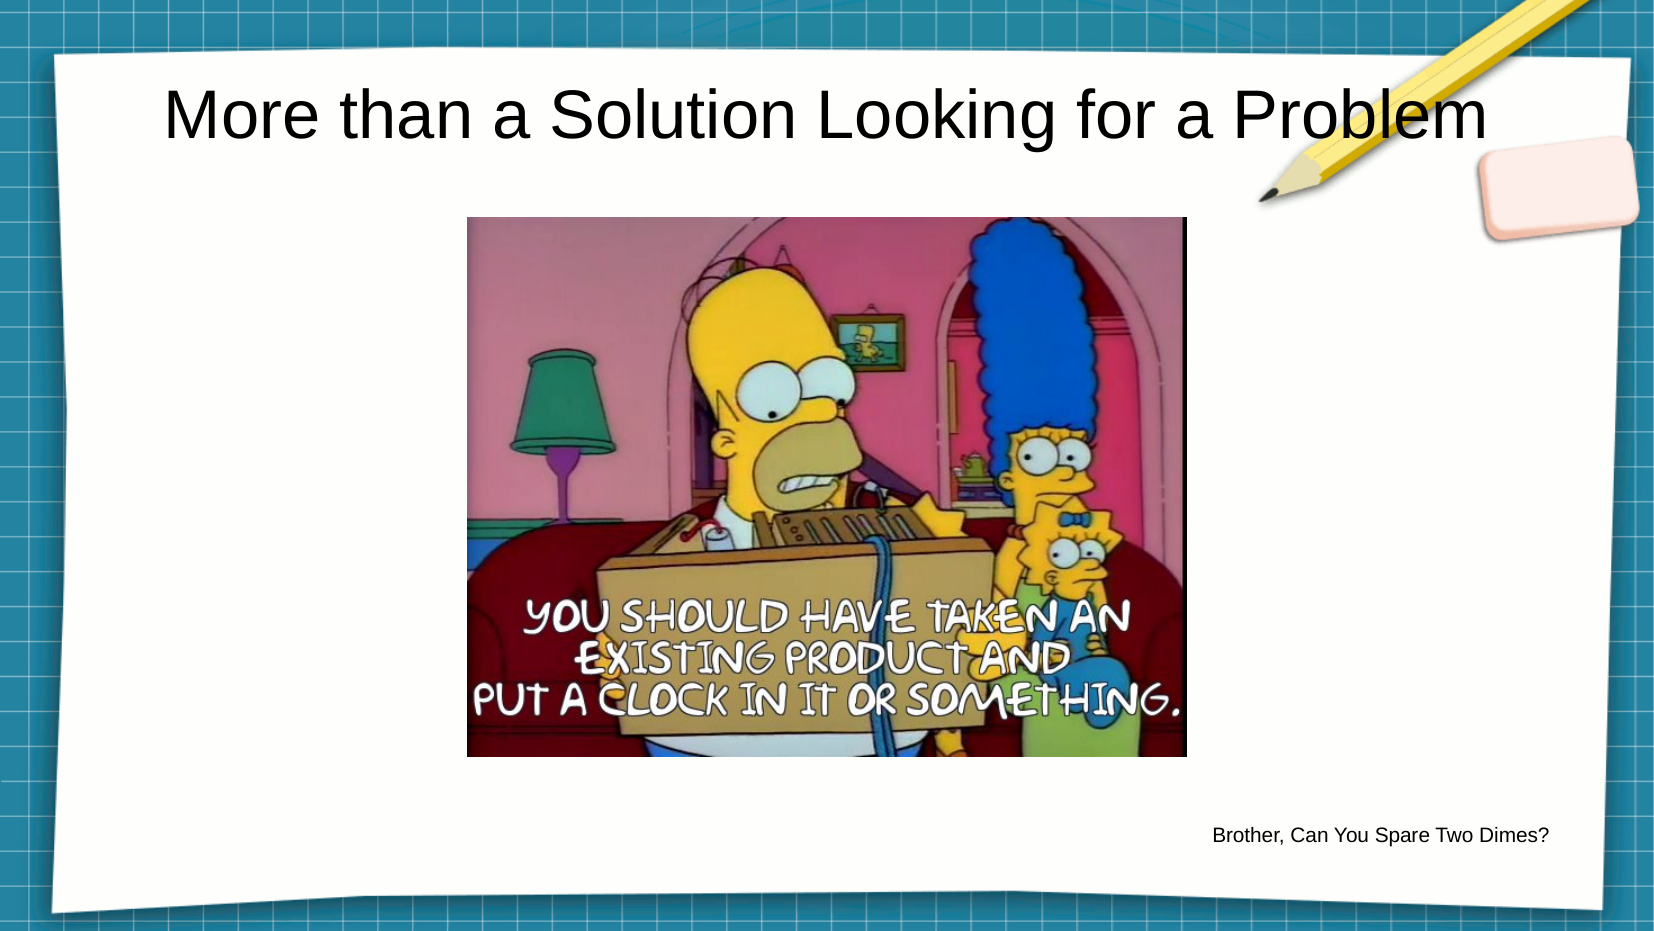

# More than a Solution Looking for a Problem
Brother, Can You Spare Two Dimes?